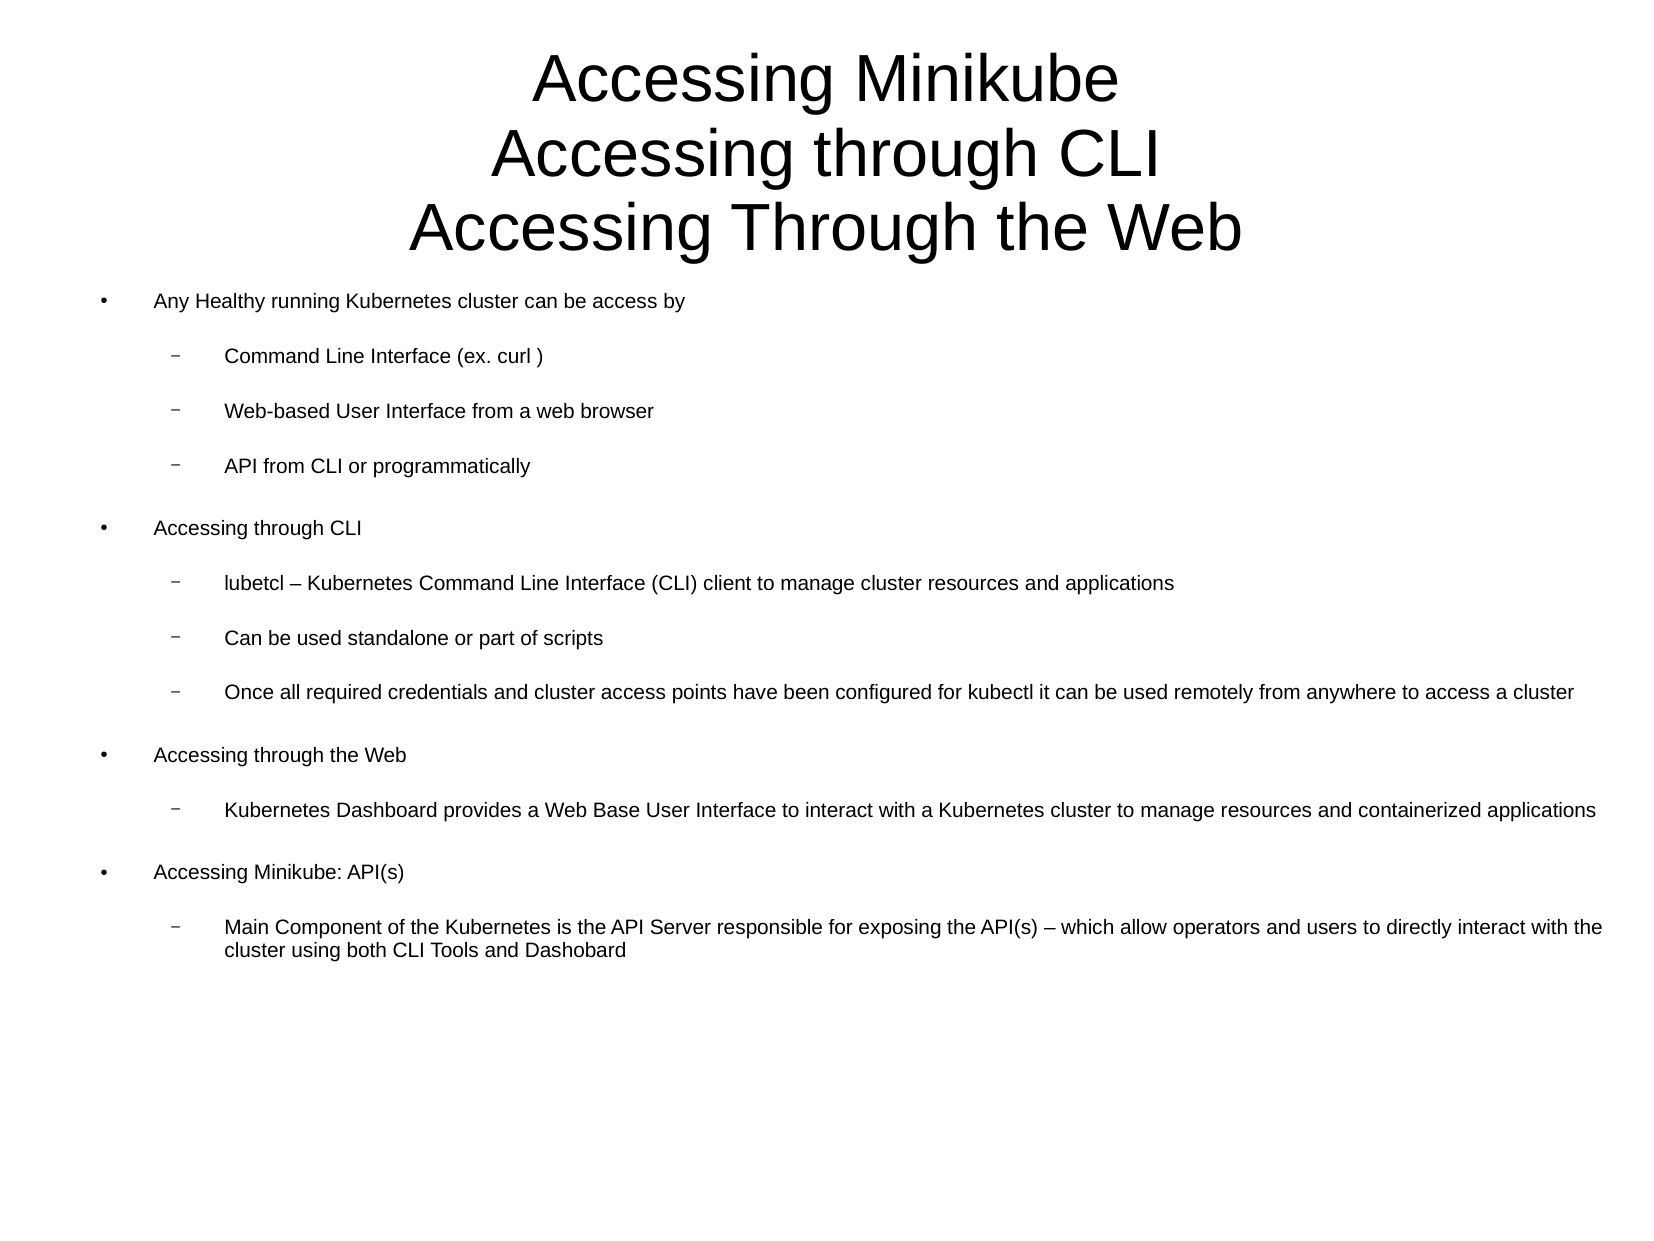

# Accessing Minikube Accessing through CLI Accessing Through the Web
Any Healthy running Kubernetes cluster can be access by
Command Line Interface (ex. curl )
Web-based User Interface from a web browser
API from CLI or programmatically
Accessing through CLI
lubetcl – Kubernetes Command Line Interface (CLI) client to manage cluster resources and applications
Can be used standalone or part of scripts
Once all required credentials and cluster access points have been configured for kubectl it can be used remotely from anywhere to access a cluster
Accessing through the Web
Kubernetes Dashboard provides a Web Base User Interface to interact with a Kubernetes cluster to manage resources and containerized applications
Accessing Minikube: API(s)
Main Component of the Kubernetes is the API Server responsible for exposing the API(s) – which allow operators and users to directly interact with the cluster using both CLI Tools and Dashobard